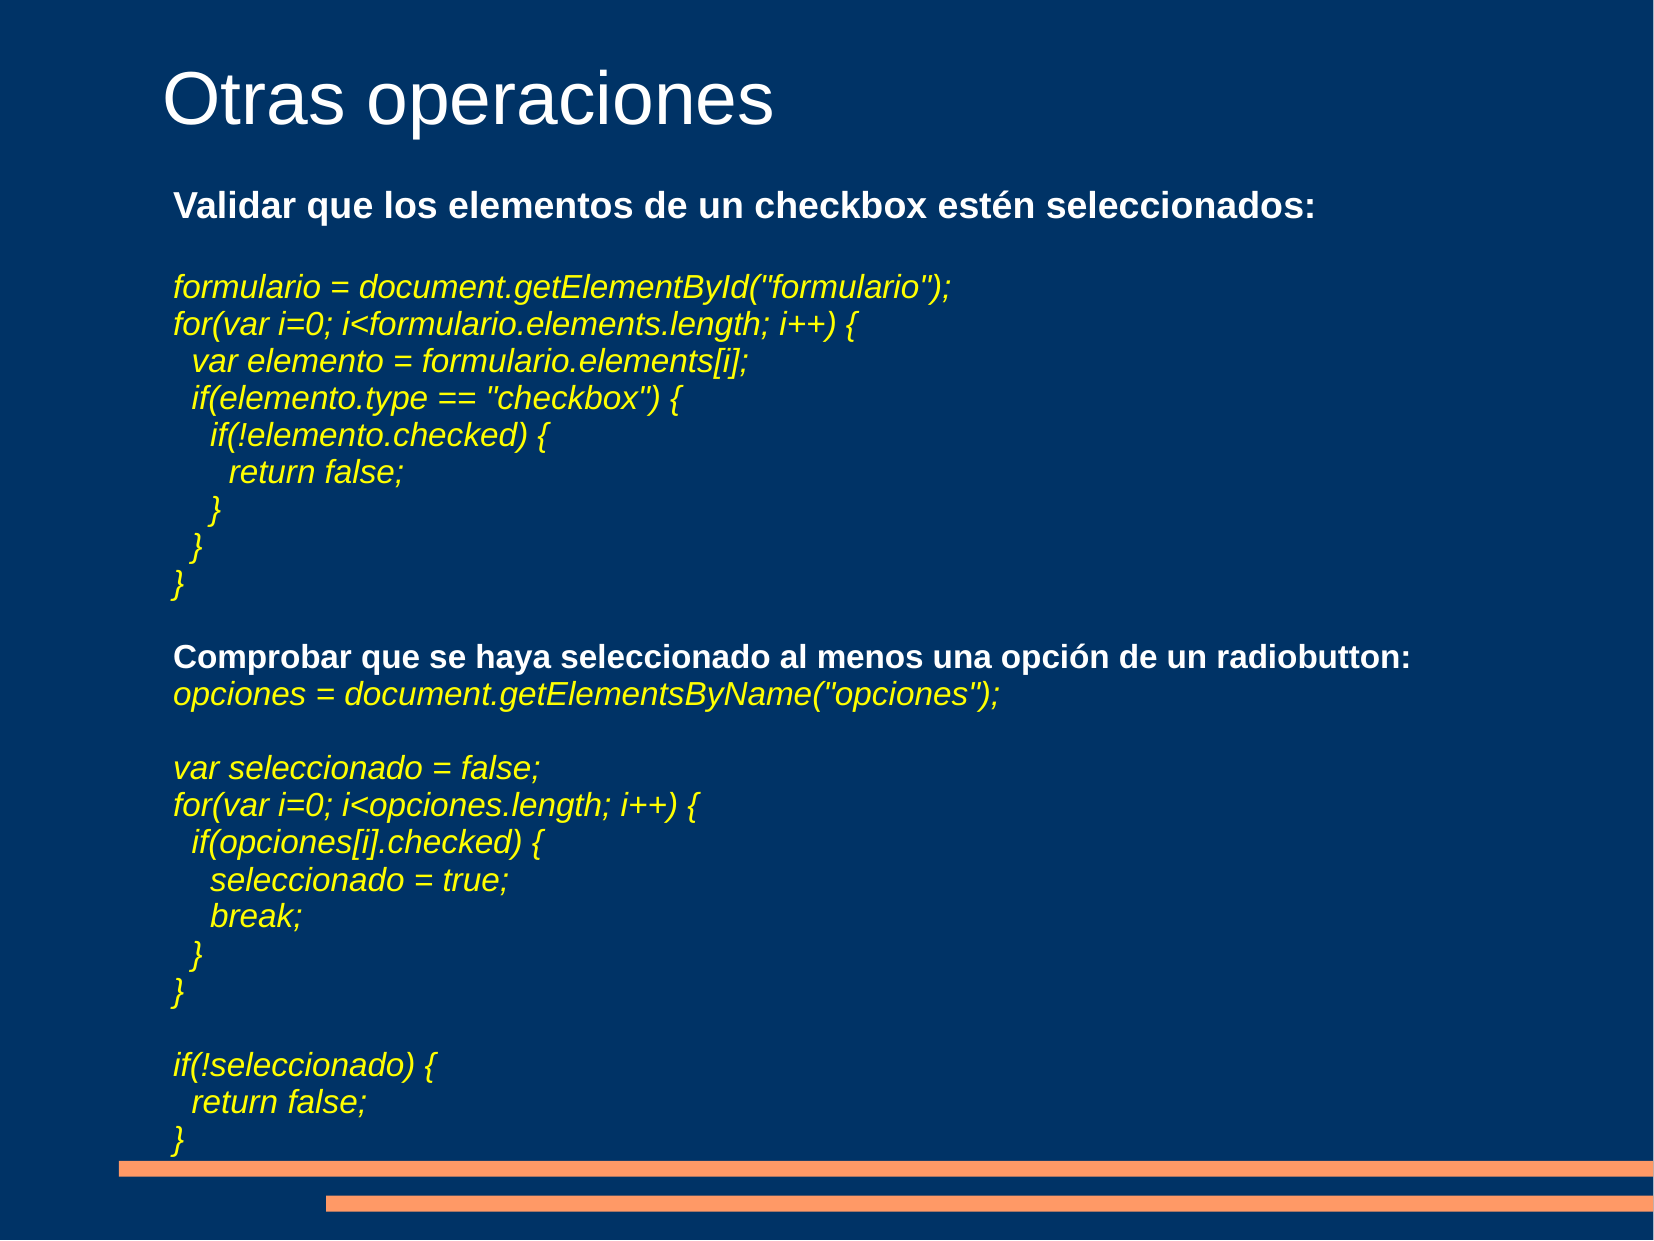

Otras operaciones
Validar que los elementos de un checkbox estén seleccionados:
formulario = document.getElementById("formulario");
for(var i=0; i<formulario.elements.length; i++) {
 var elemento = formulario.elements[i];
 if(elemento.type == "checkbox") {
 if(!elemento.checked) {
 return false;
 }
 }
}
Comprobar que se haya seleccionado al menos una opción de un radiobutton:
opciones = document.getElementsByName("opciones");
var seleccionado = false;
for(var i=0; i<opciones.length; i++) {
 if(opciones[i].checked) {
 seleccionado = true;
 break;
 }
}
if(!seleccionado) {
 return false;
}